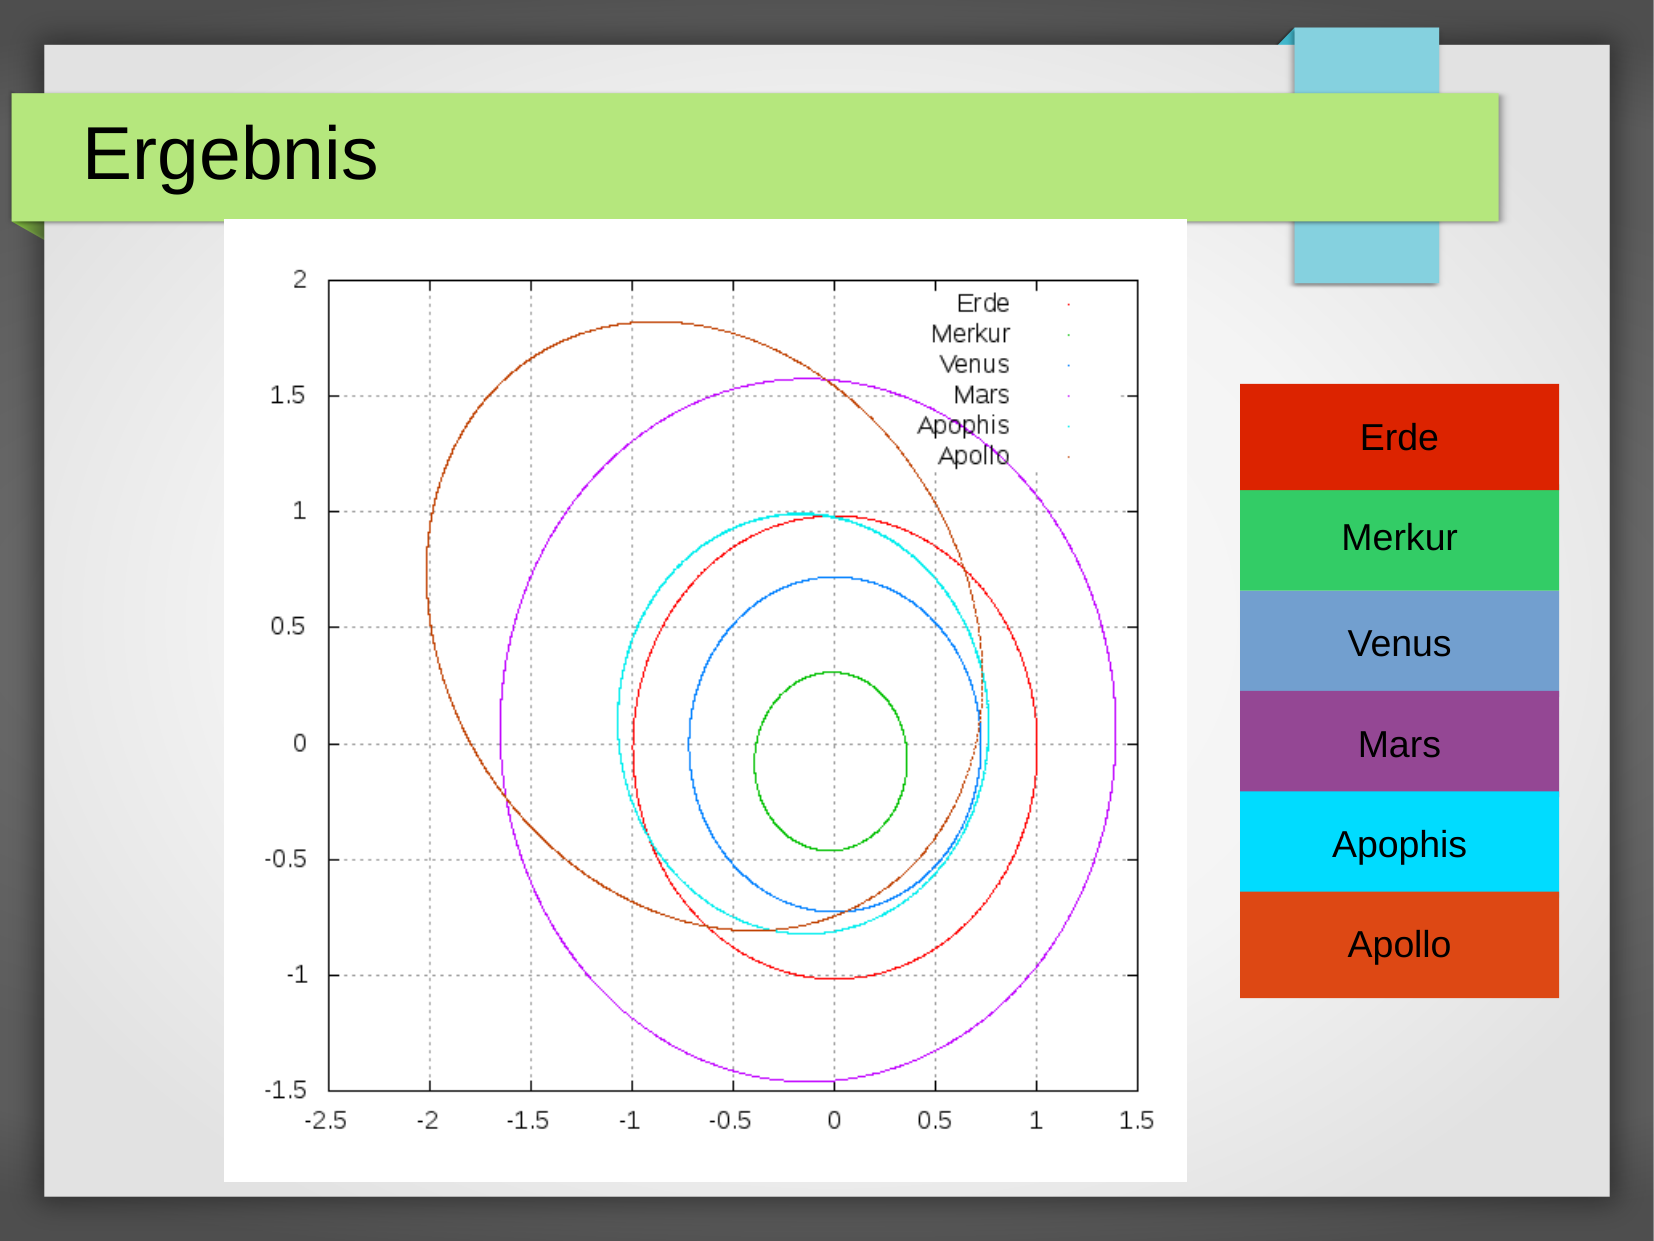

# Ergebnis
Erde
Merkur
Venus
Mars
Apophis
Apollo